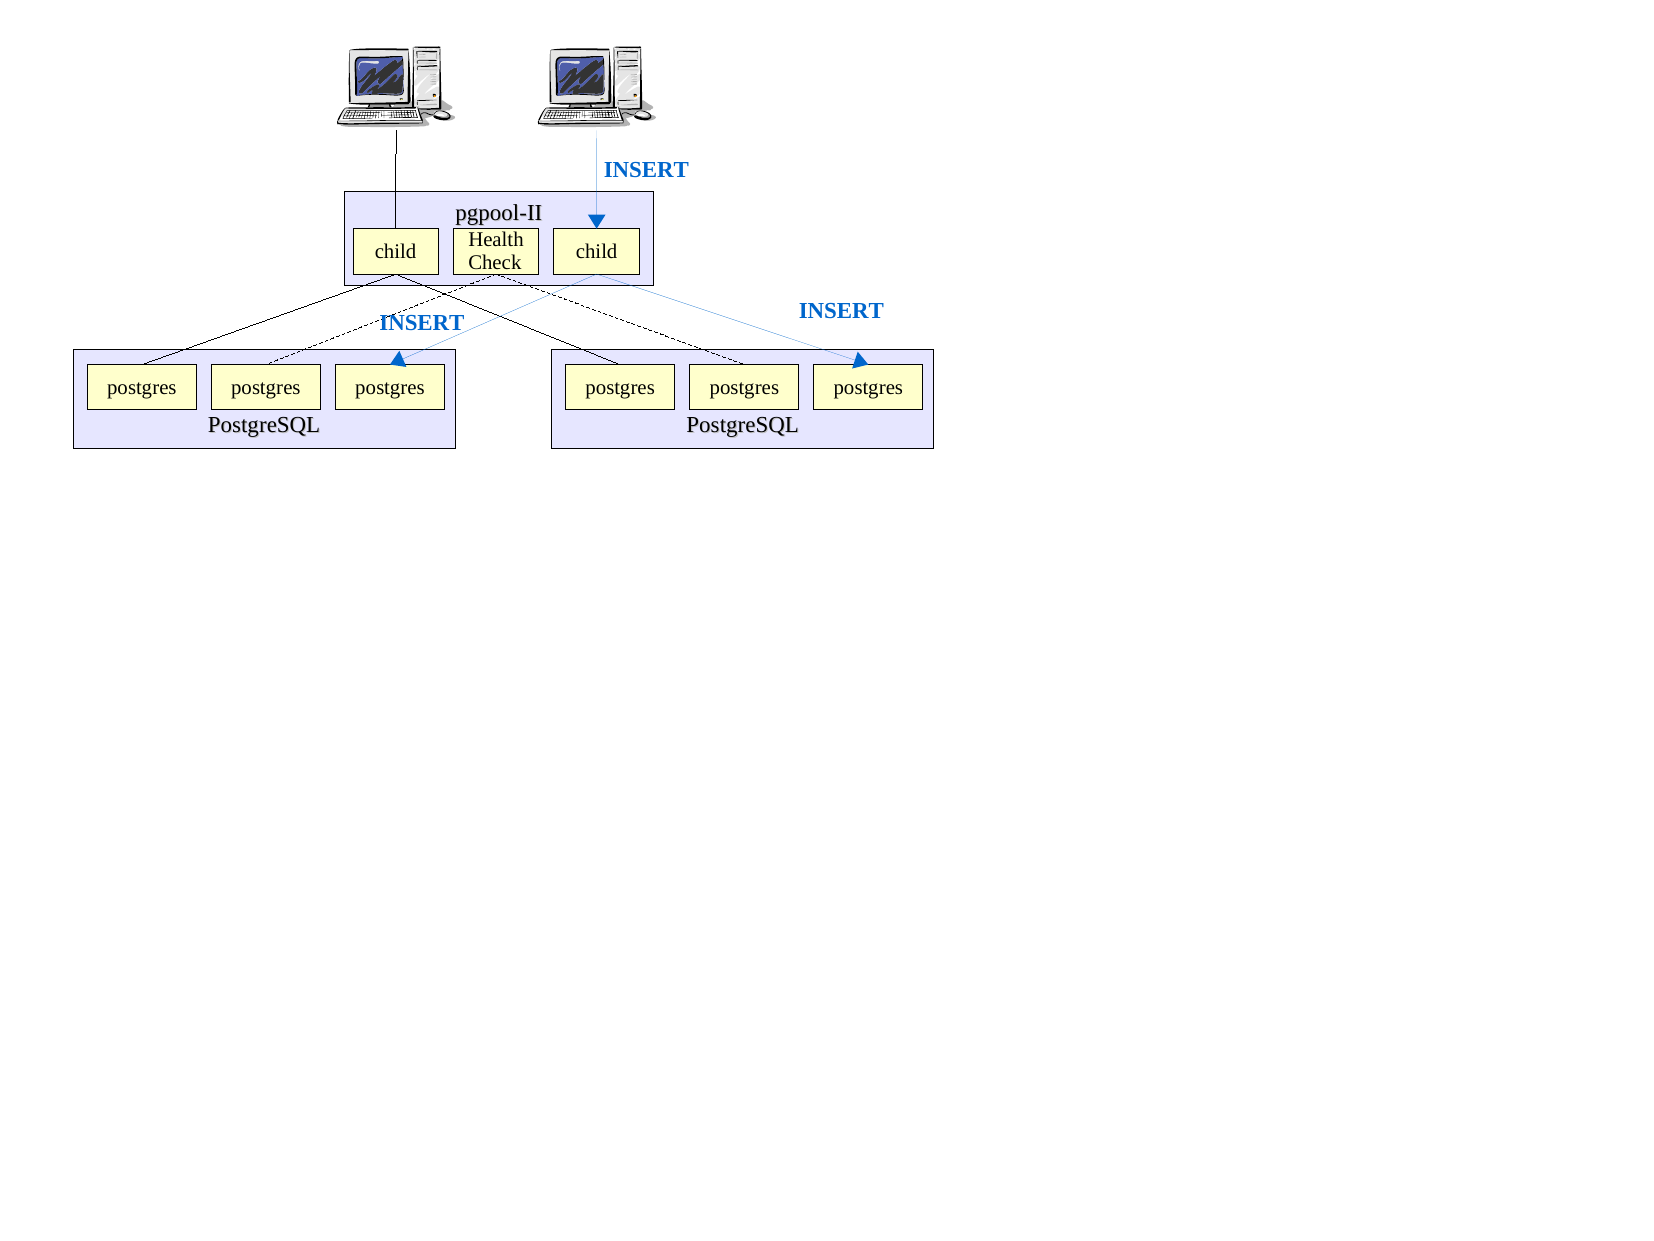

INSERT
pgpool-II
child
Health
Check
child
INSERT
INSERT
PostgreSQL
PostgreSQL
postgres
postgres
postgres
postgres
postgres
postgres